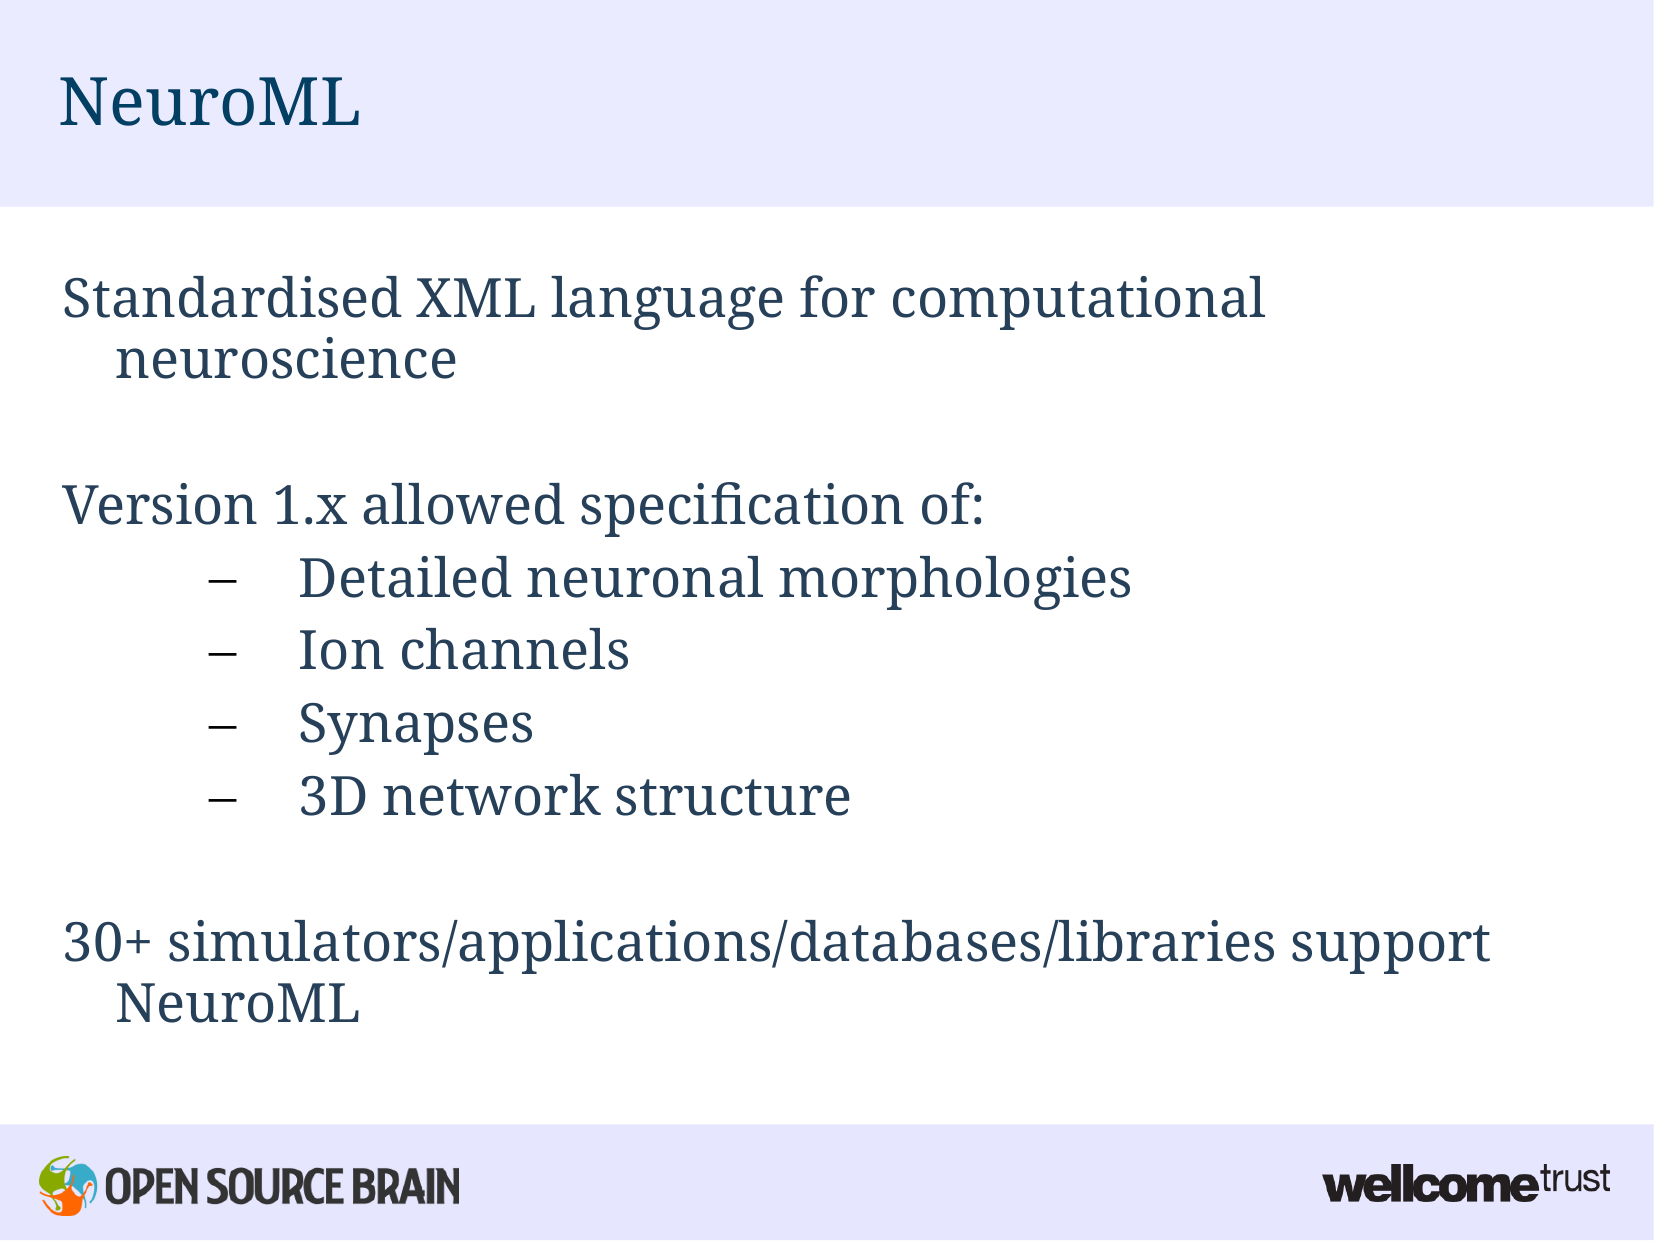

# NeuroML
Standardised XML language for computational neuroscience
Version 1.x allowed specification of:
Detailed neuronal morphologies
Ion channels
Synapses
3D network structure
30+ simulators/applications/databases/libraries support NeuroML
http://www.opensourcebrain.org